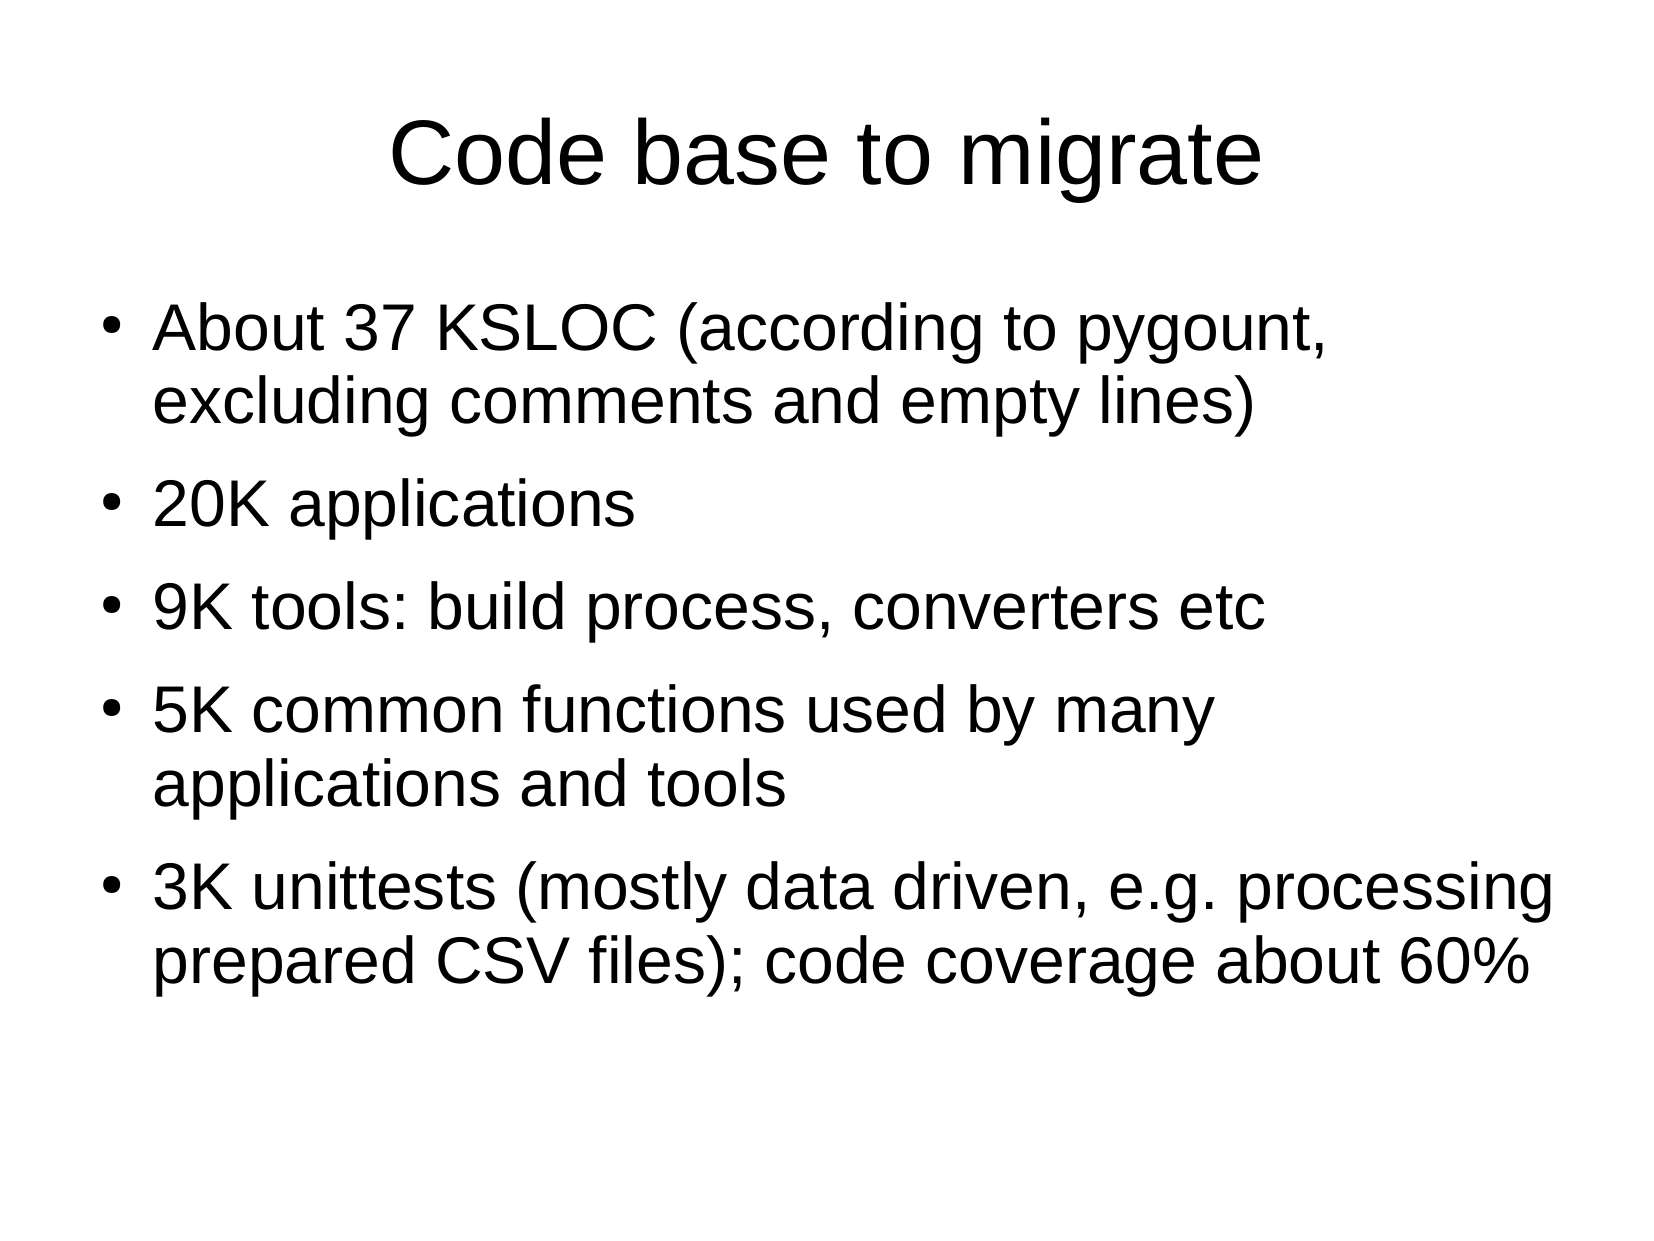

# Code base to migrate
About 37 KSLOC (according to pygount, excluding comments and empty lines)
20K applications
9K tools: build process, converters etc
5K common functions used by many applications and tools
3K unittests (mostly data driven, e.g. processing prepared CSV files); code coverage about 60%